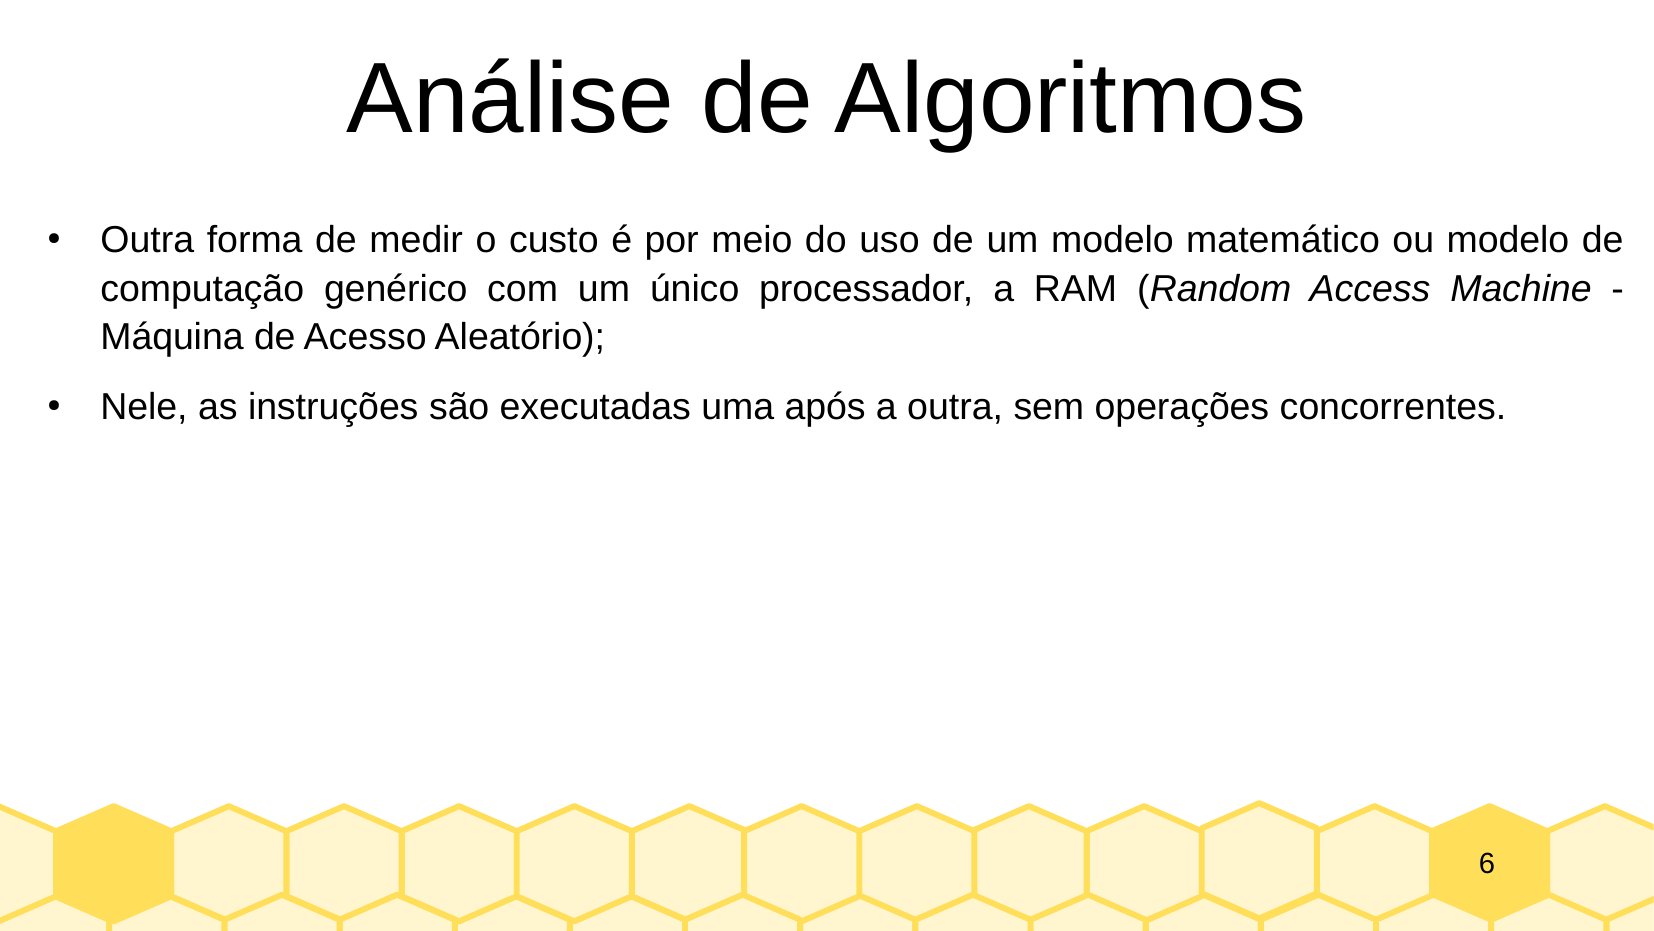

# Análise de Algoritmos
Outra forma de medir o custo é por meio do uso de um modelo matemático ou modelo de computação genérico com um único processador, a RAM (Random Access Machine - Máquina de Acesso Aleatório);
Nele, as instruções são executadas uma após a outra, sem operações concorrentes.